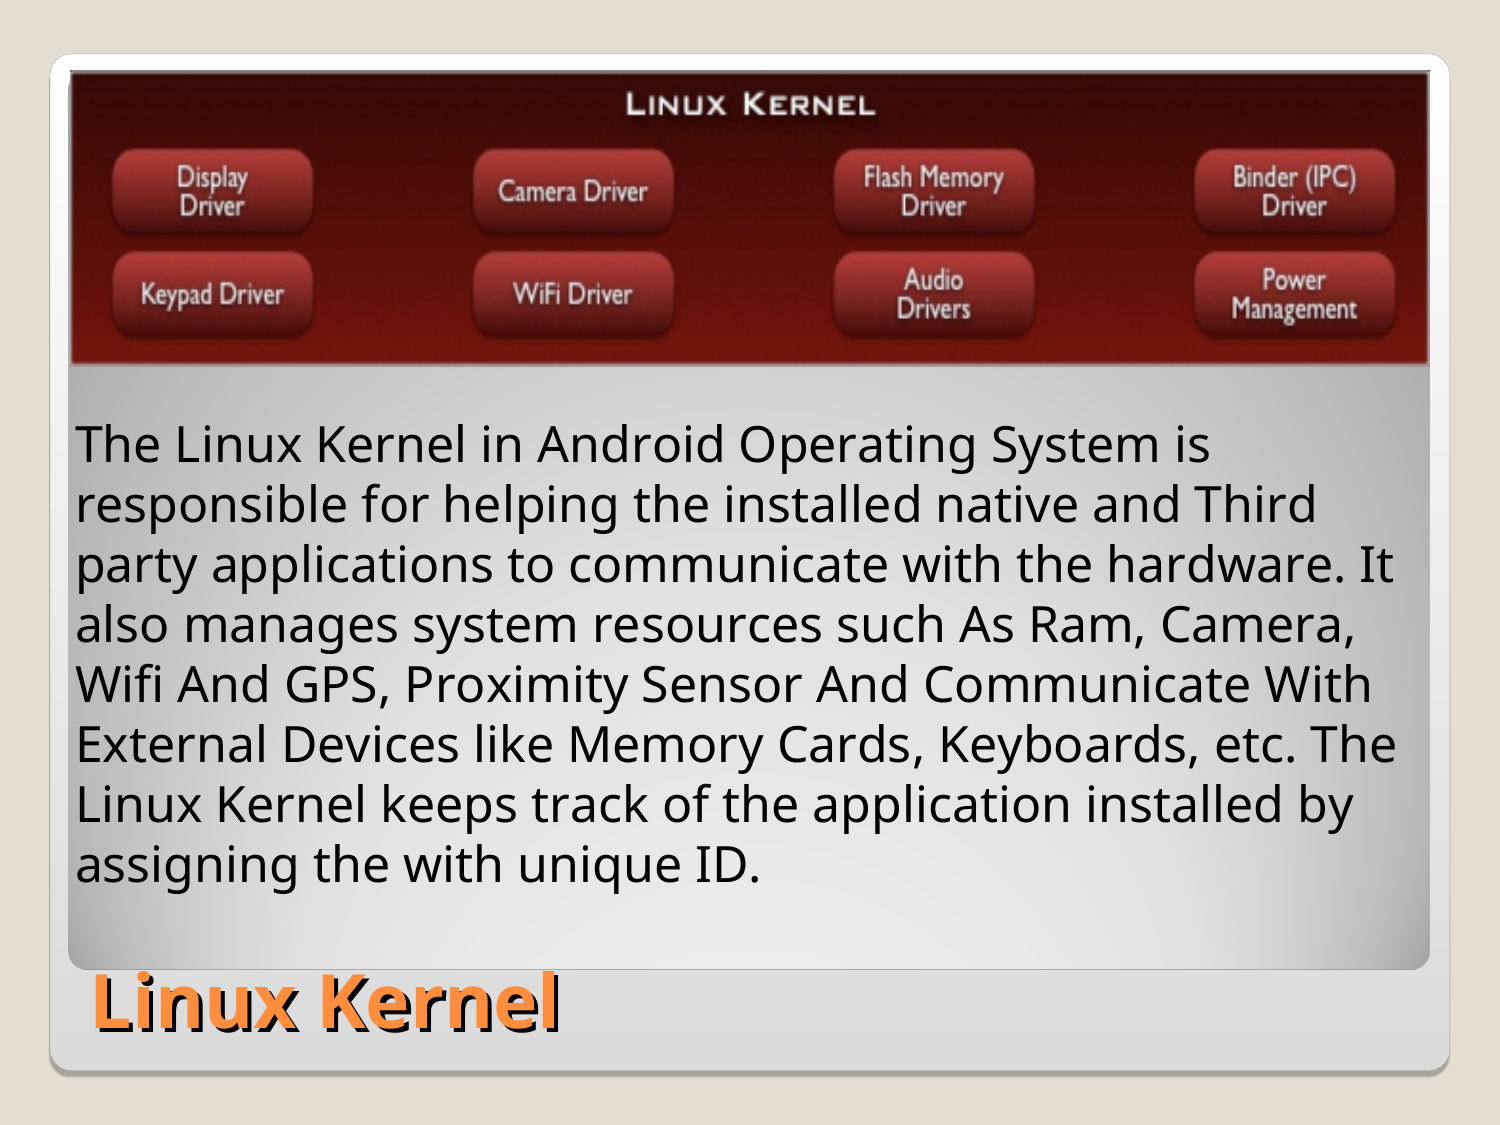

The Linux Kernel in Android Operating System is responsible for helping the installed native and Third party applications to communicate with the hardware. It also manages system resources such As Ram, Camera, Wifi And GPS, Proximity Sensor And Communicate With External Devices like Memory Cards, Keyboards, etc. The Linux Kernel keeps track of the application installed by assigning the with unique ID.
# Linux Kernel